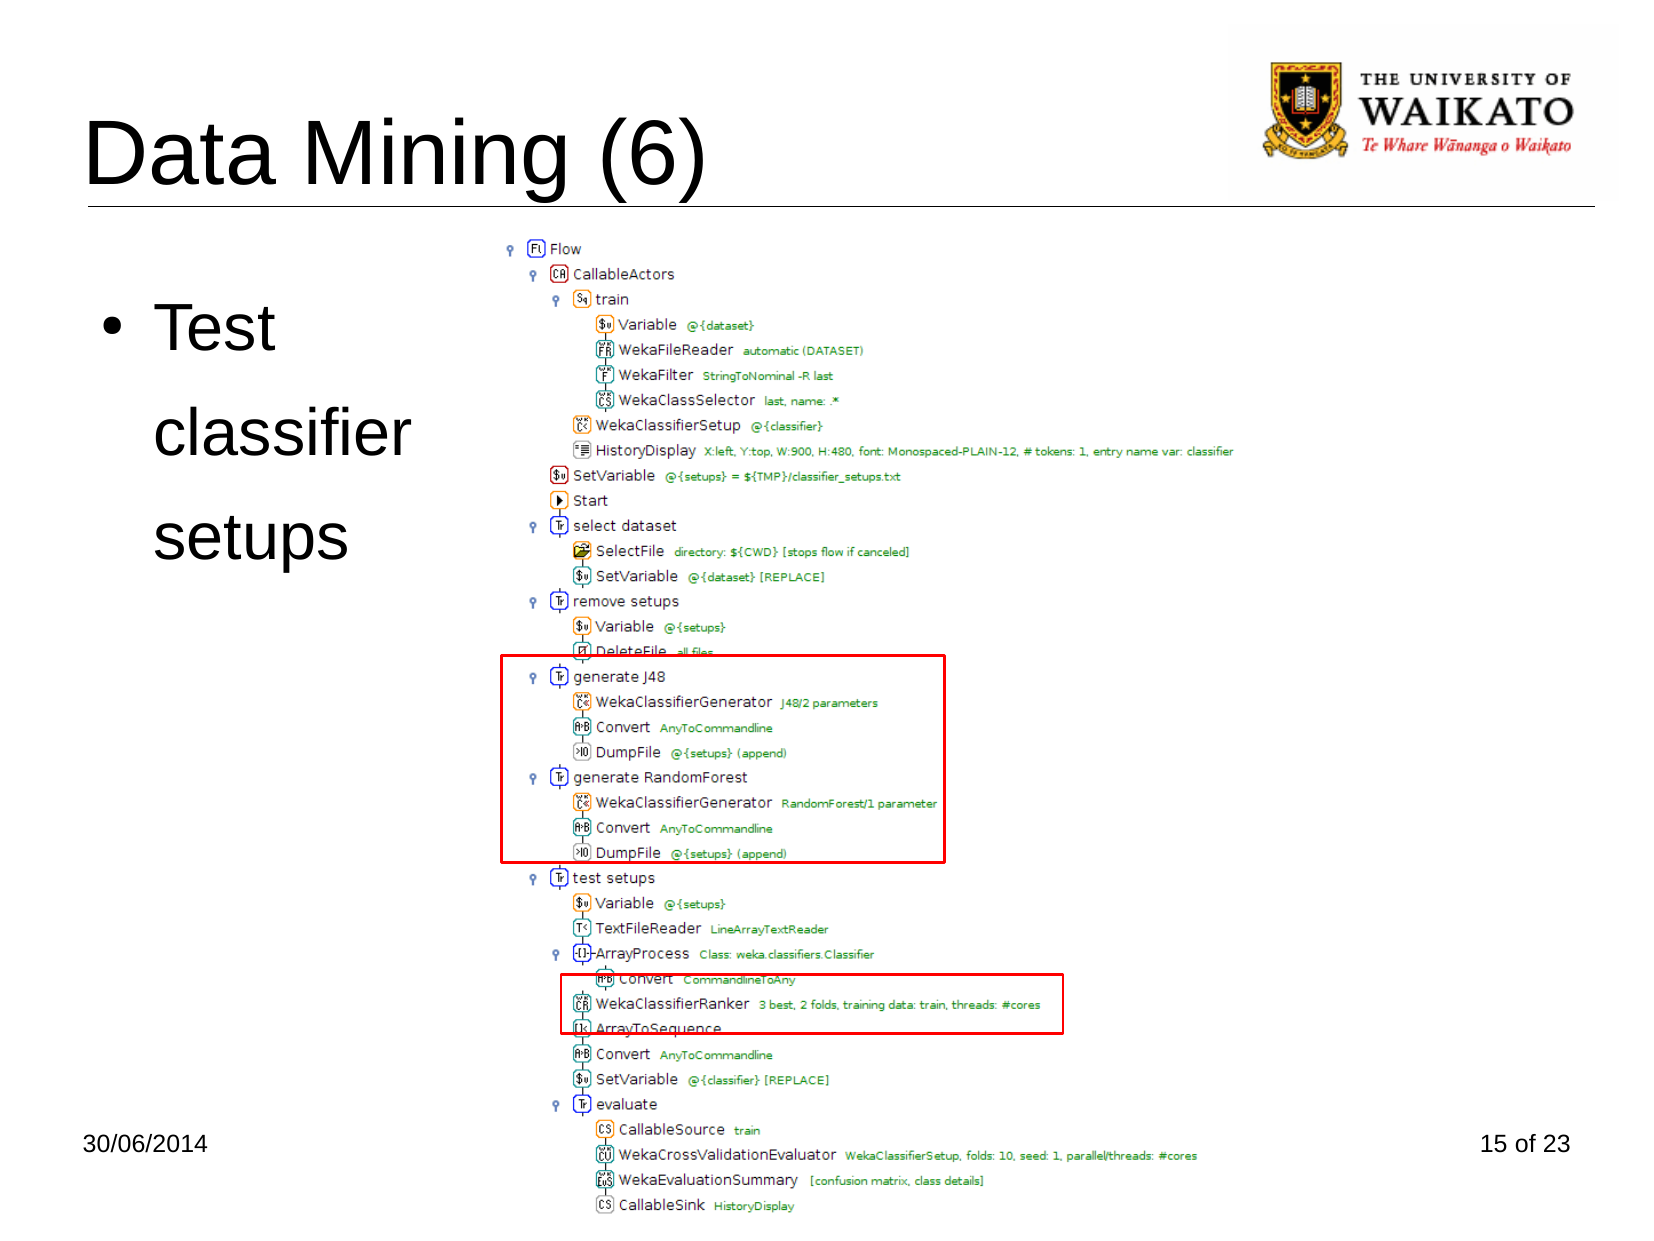

# Data Mining (6)
Test
classifier
setups
30/06/2014
Peter Reutemann
15